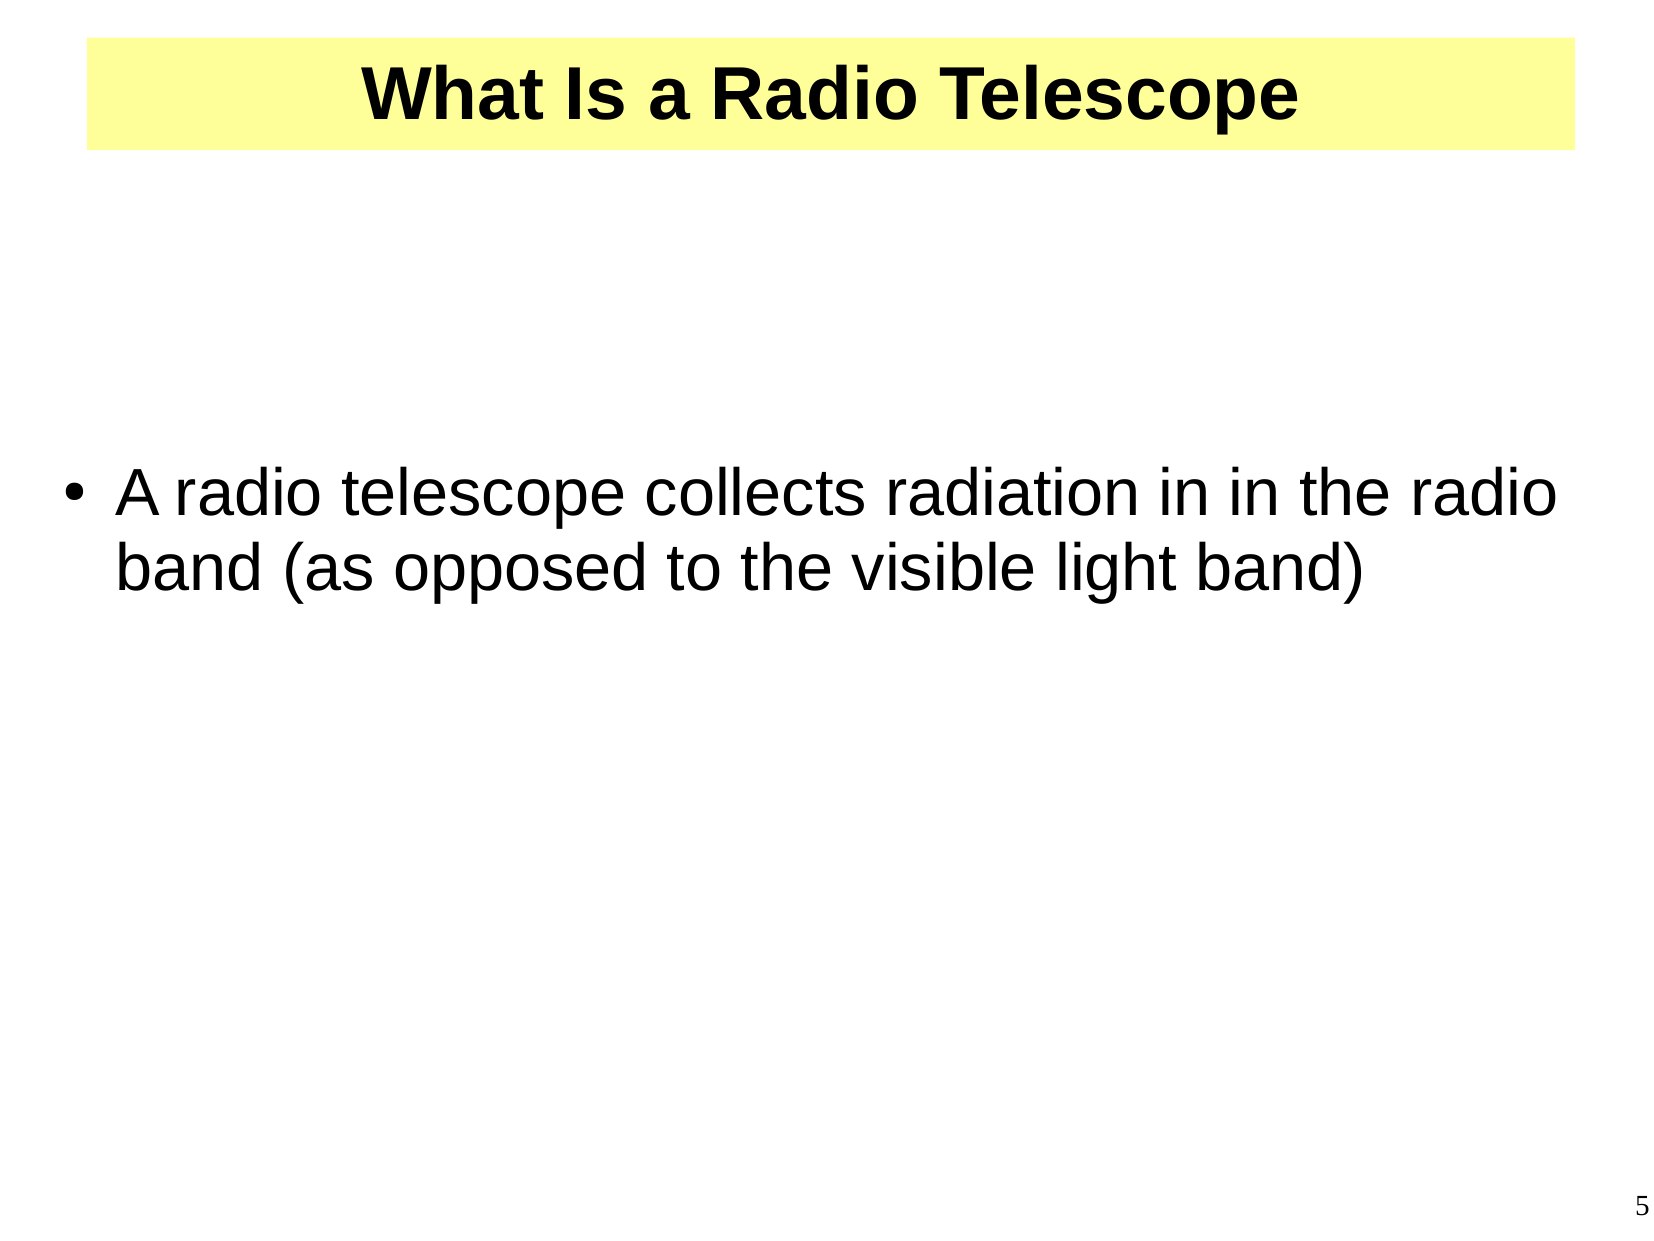

# What Is a Radio Telescope
A radio telescope collects radiation in in the radio band (as opposed to the visible light band)
5